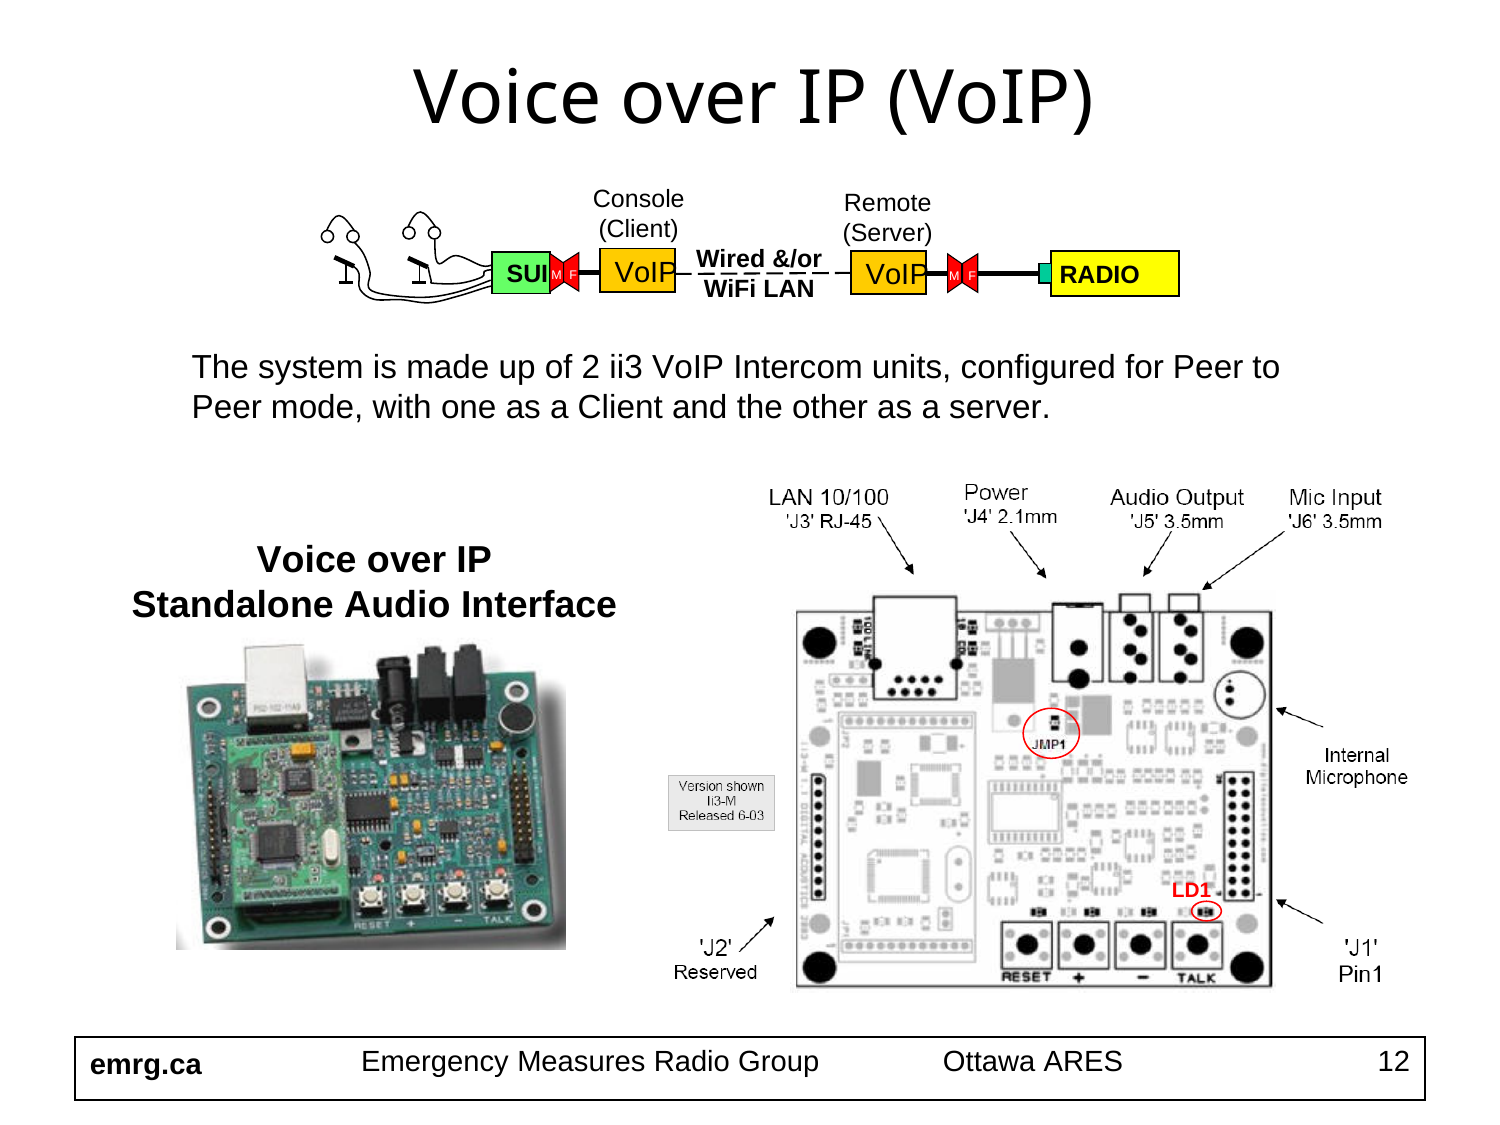

Voice over IP (VoIP)
Console
(Client)
VoIP
F
Remote
(Server)
VoIP
M
SUI
M
Wired &/or
WiFi LAN
RADIO
F
The system is made up of 2 ii3 VoIP Intercom units, configured for Peer to Peer mode, with one as a Client and the other as a server.
LD1
Voice over IP
Standalone Audio Interface
Emergency Measures Radio Group Ottawa ARES
12